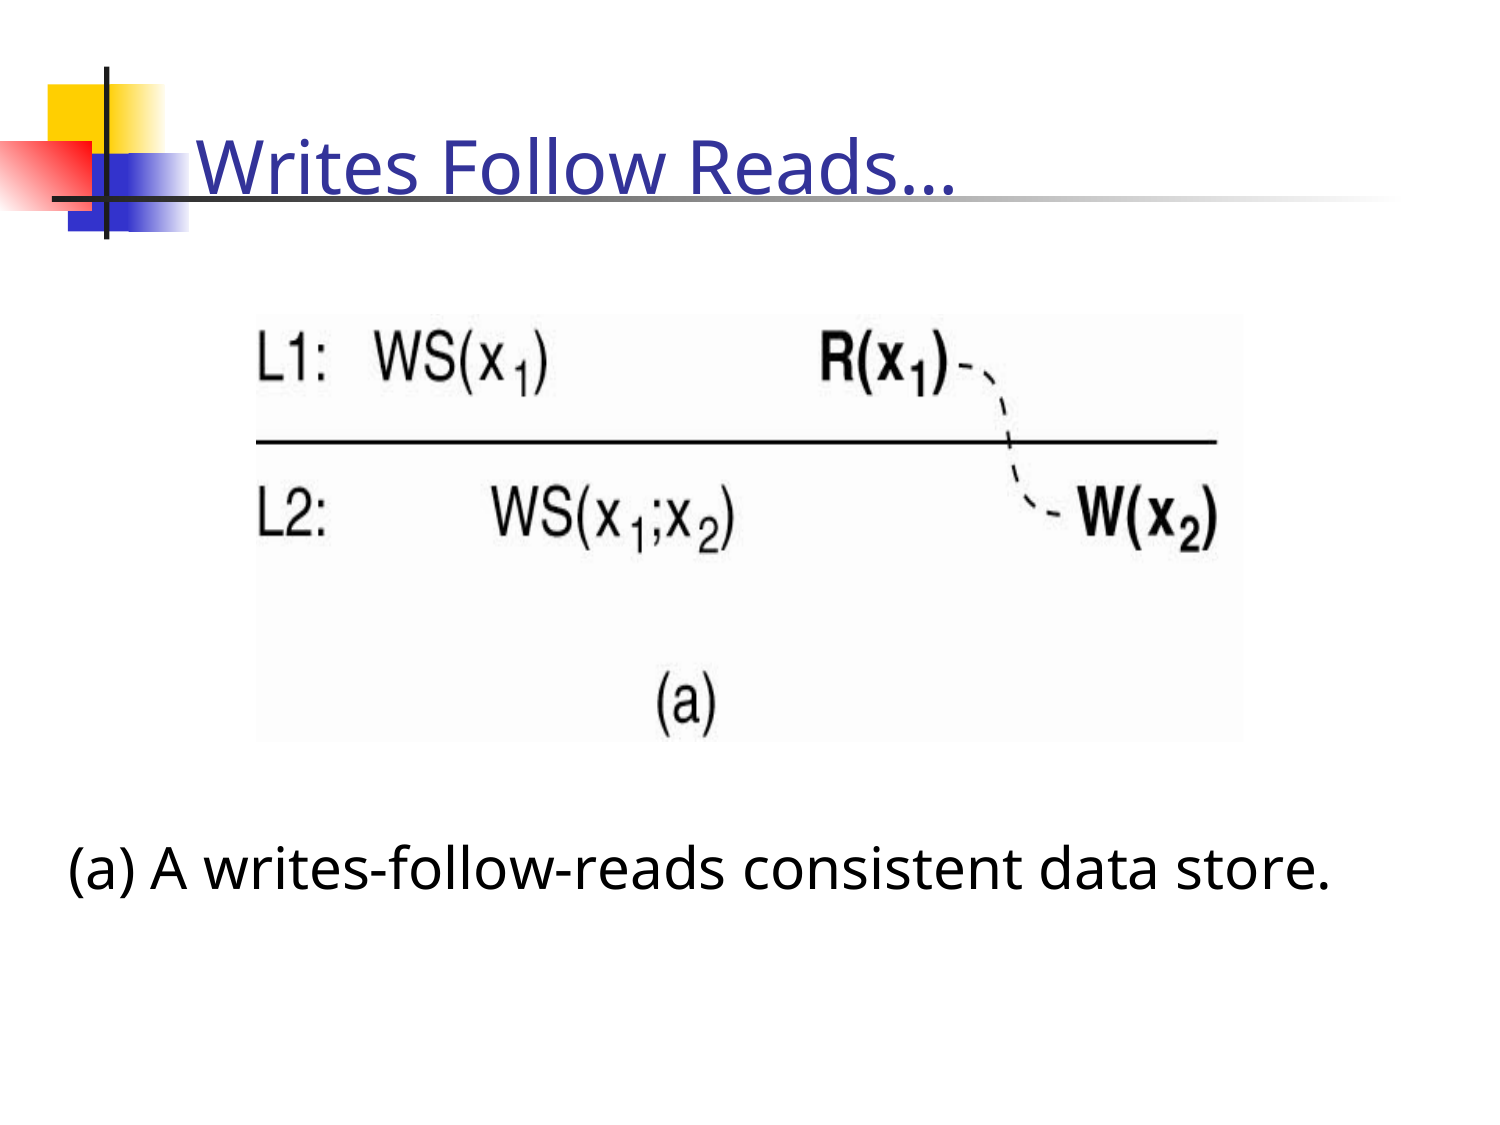

Writes Follow Reads…
(a) A writes-follow-reads consistent data store.